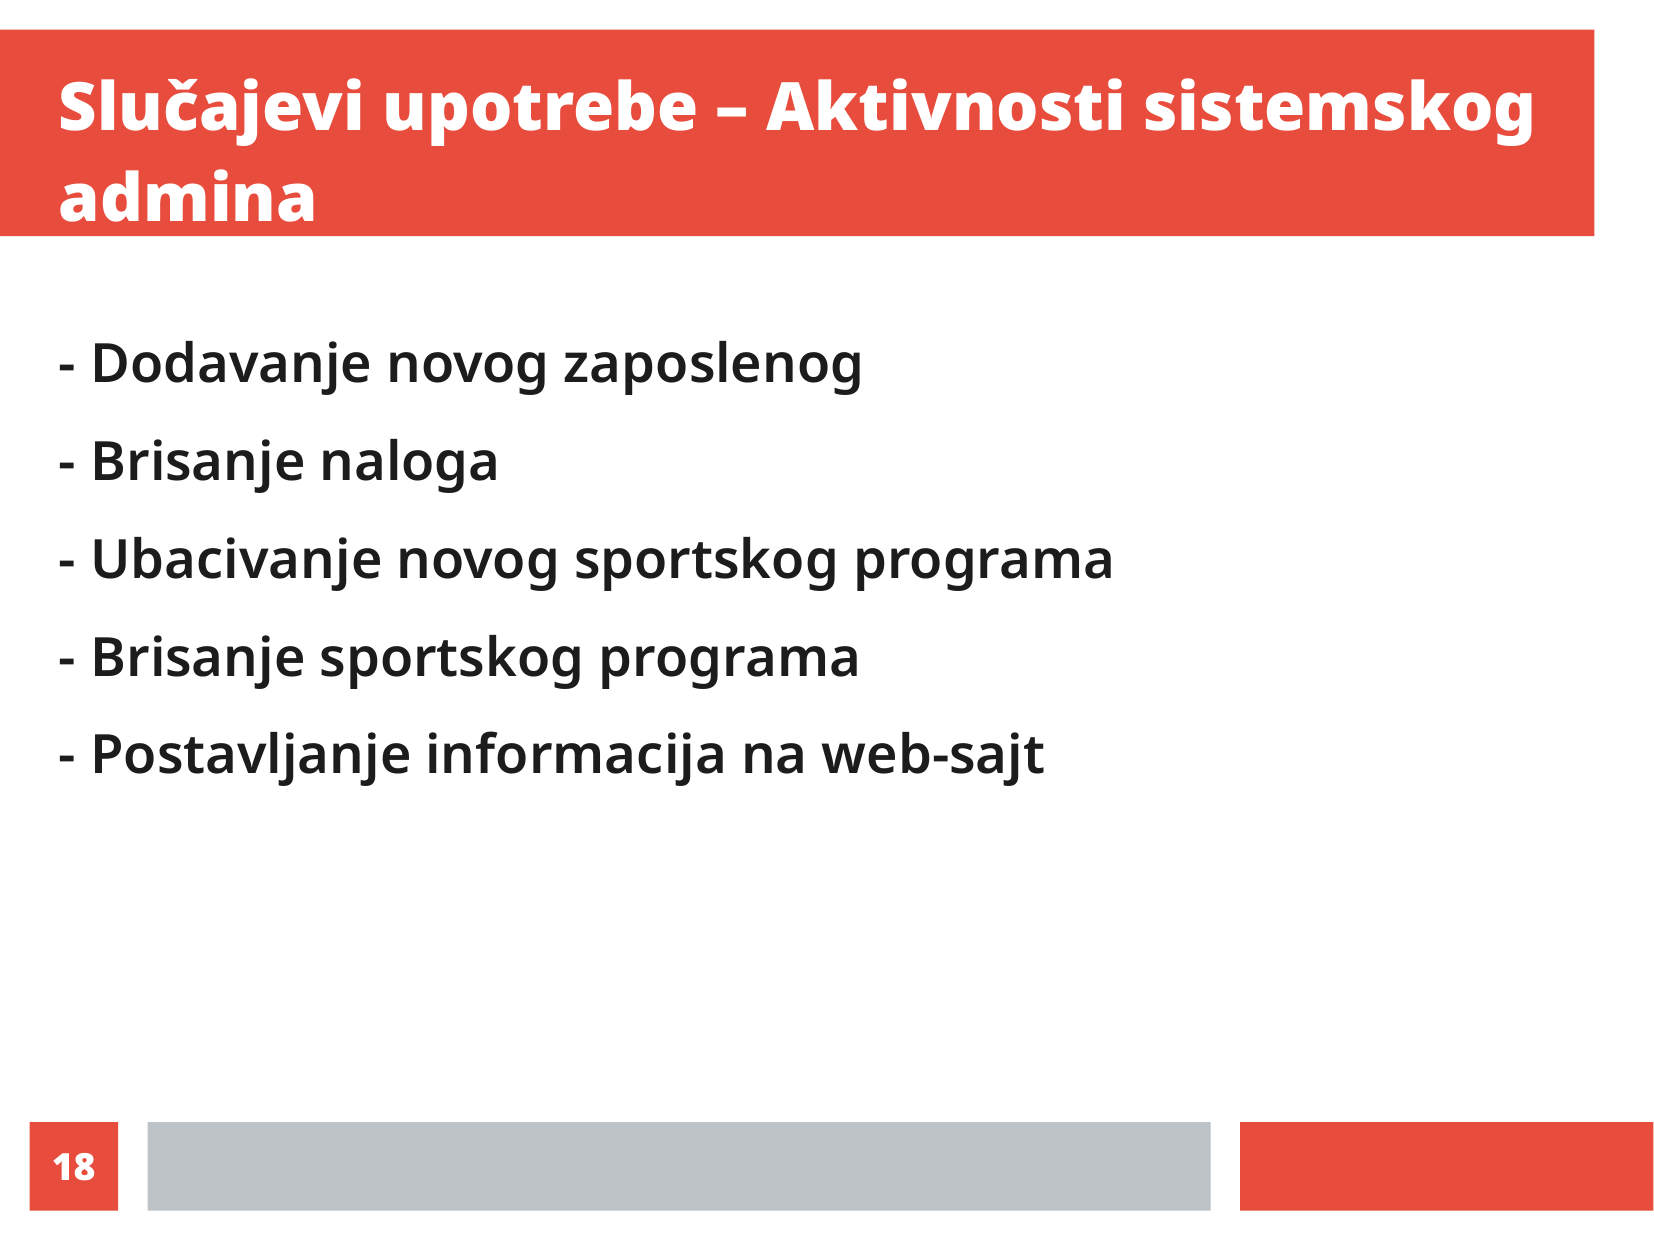

# Slučajevi upotrebe – Aktivnosti sistemskog admina
- Dodavanje novog zaposlenog
- Brisanje naloga
- Ubacivanje novog sportskog programa
- Brisanje sportskog programa
- Postavljanje informacija na web-sajt
18